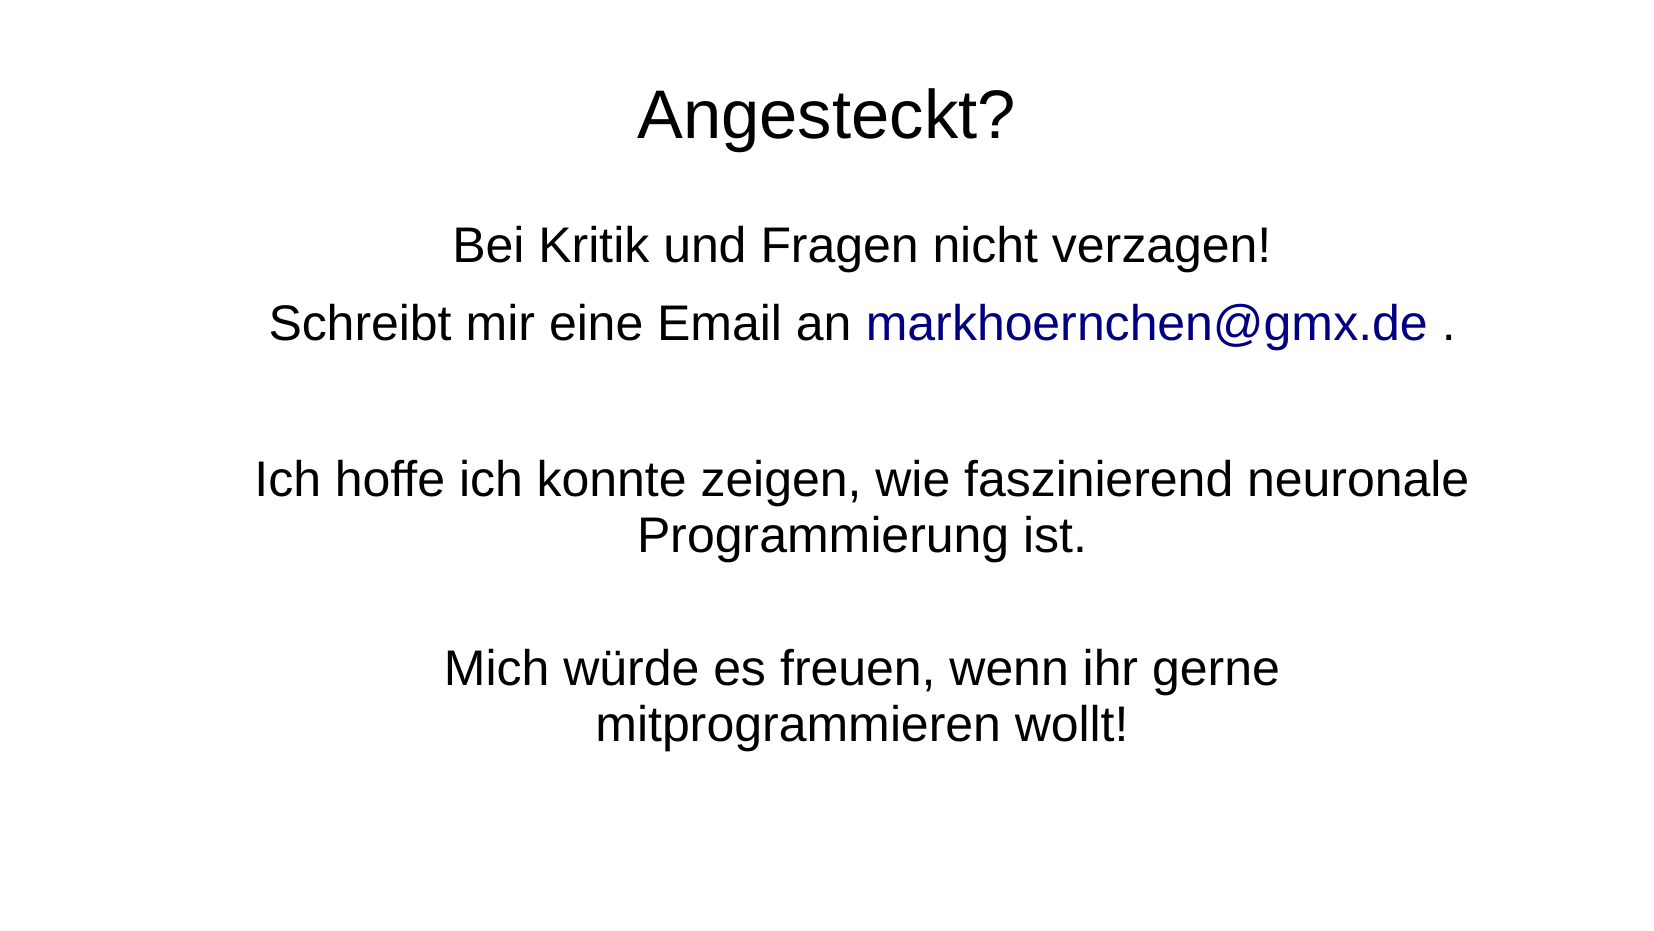

# Angesteckt?
Bei Kritik und Fragen nicht verzagen!
Schreibt mir eine Email an markhoernchen@gmx.de .
Ich hoffe ich konnte zeigen, wie faszinierend neuronale Programmierung ist.
Mich würde es freuen, wenn ihr gerne
mitprogrammieren wollt!